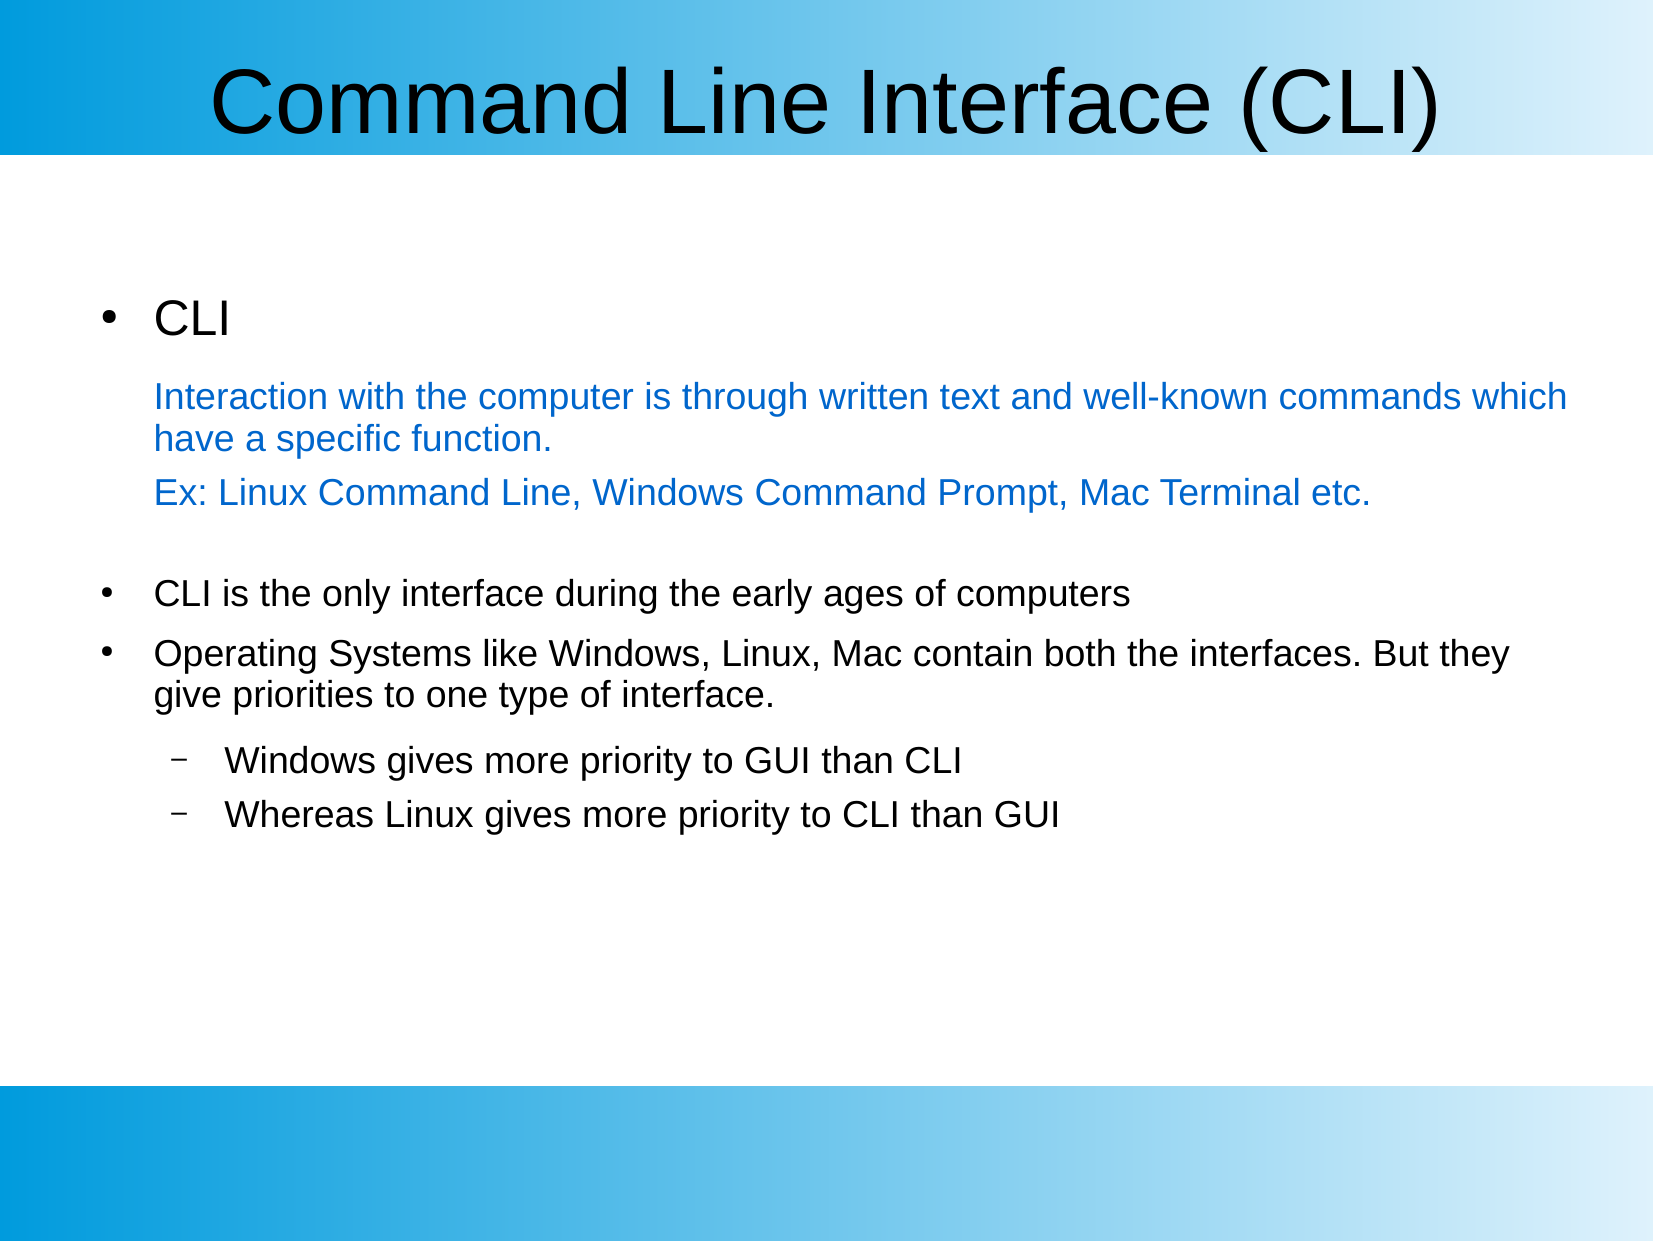

Command Line Interface (CLI)
# CLI
Interaction with the computer is through written text and well-known commands which have a specific function.
Ex: Linux Command Line, Windows Command Prompt, Mac Terminal etc.
CLI is the only interface during the early ages of computers
Operating Systems like Windows, Linux, Mac contain both the interfaces. But they give priorities to one type of interface.
Windows gives more priority to GUI than CLI
Whereas Linux gives more priority to CLI than GUI